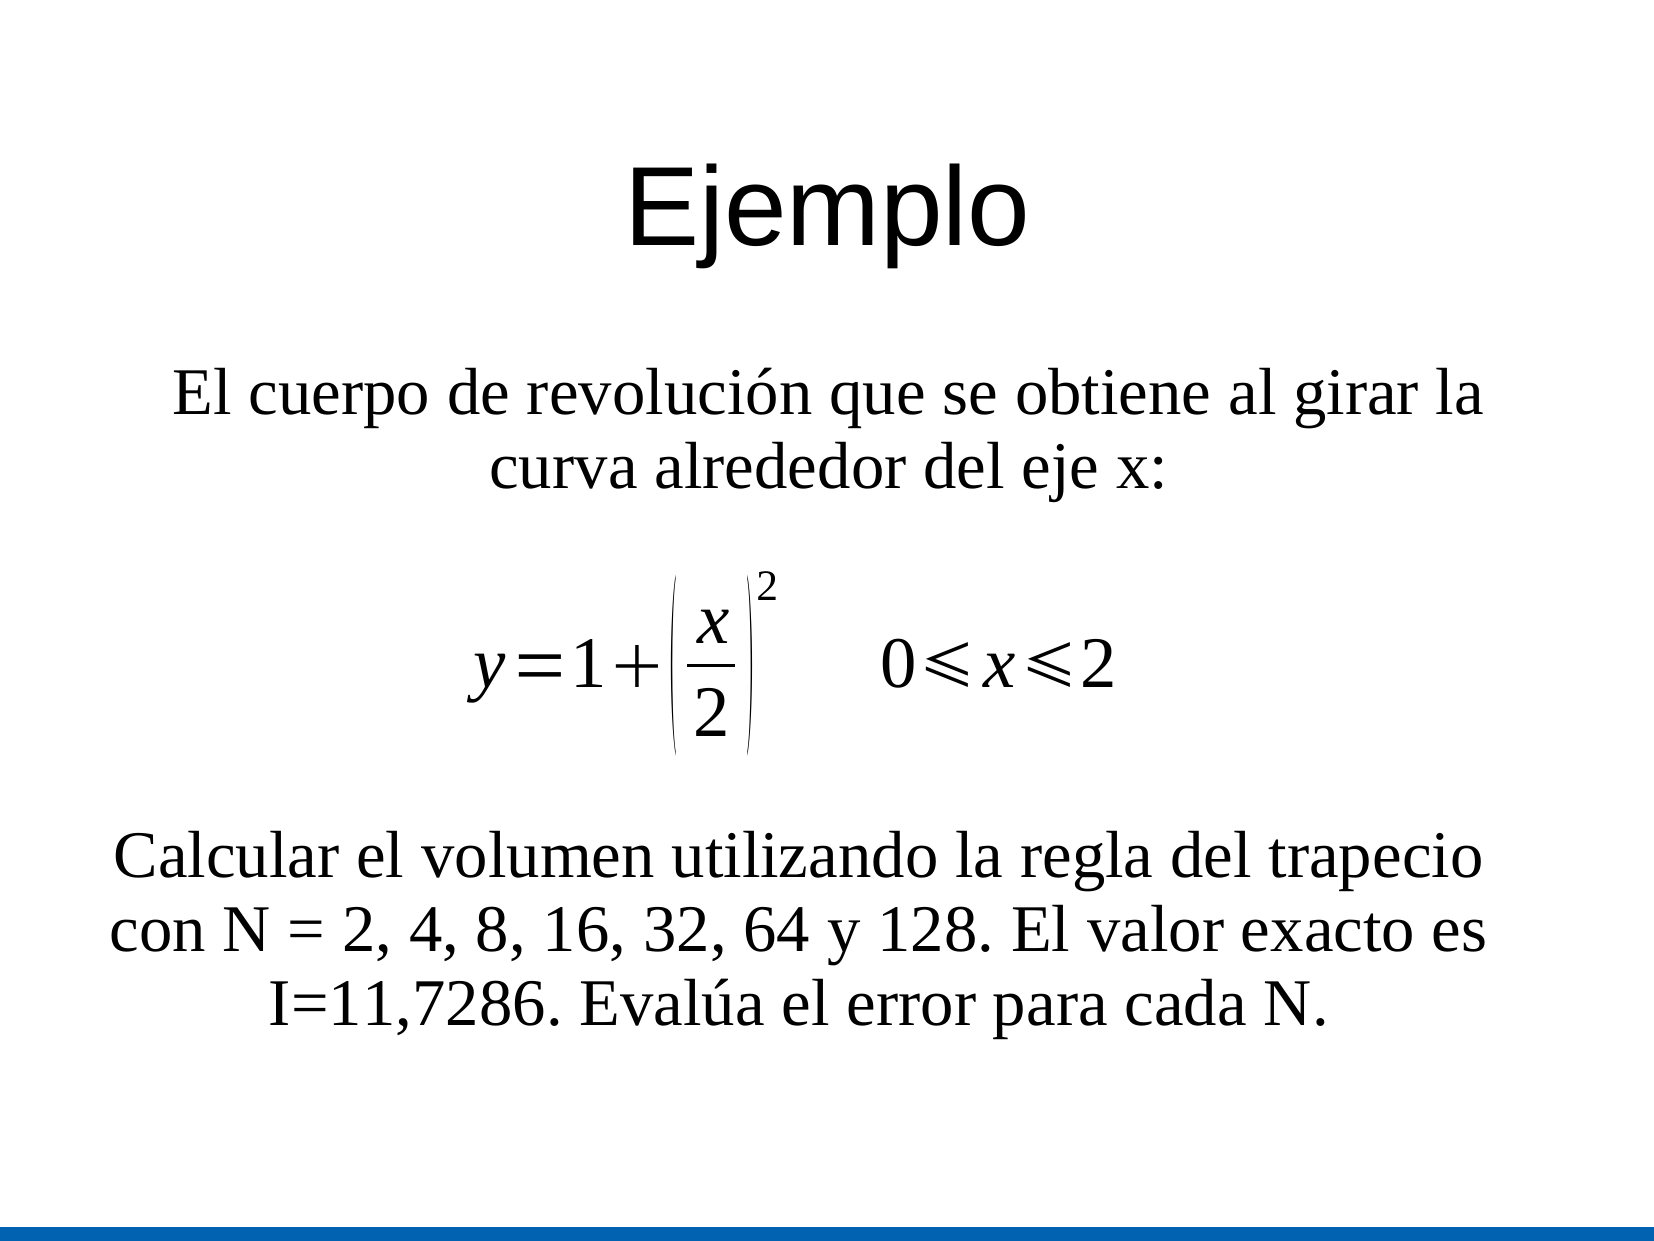

# Ejemplo
El cuerpo de revolución que se obtiene al girar la curva alrededor del eje x:
Calcular el volumen utilizando la regla del trapecio con N = 2, 4, 8, 16, 32, 64 y 128. El valor exacto es I=11,7286. Evalúa el error para cada N.